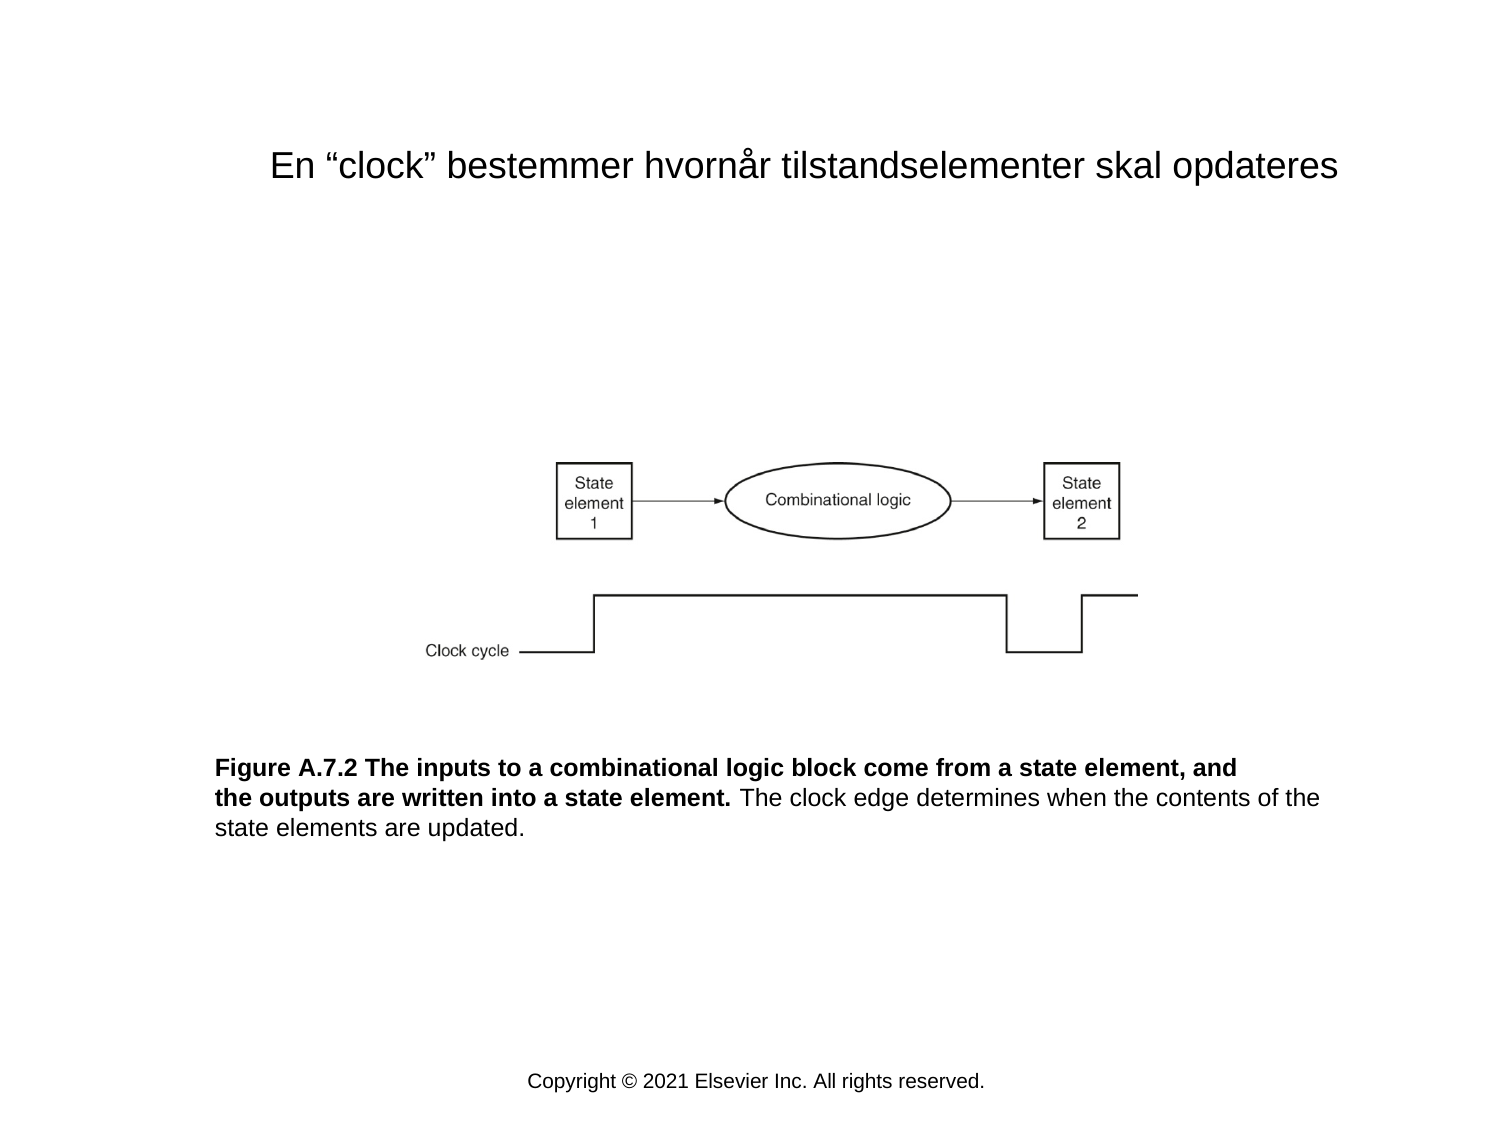

En “clock” bestemmer hvornår tilstandselementer skal opdateres
Figure A.7.2 The inputs to a combinational logic block come from a state element, and
the outputs are written into a state element. The clock edge determines when the contents of the
state elements are updated.
Copyright © 2021 Elsevier Inc. All rights reserved.